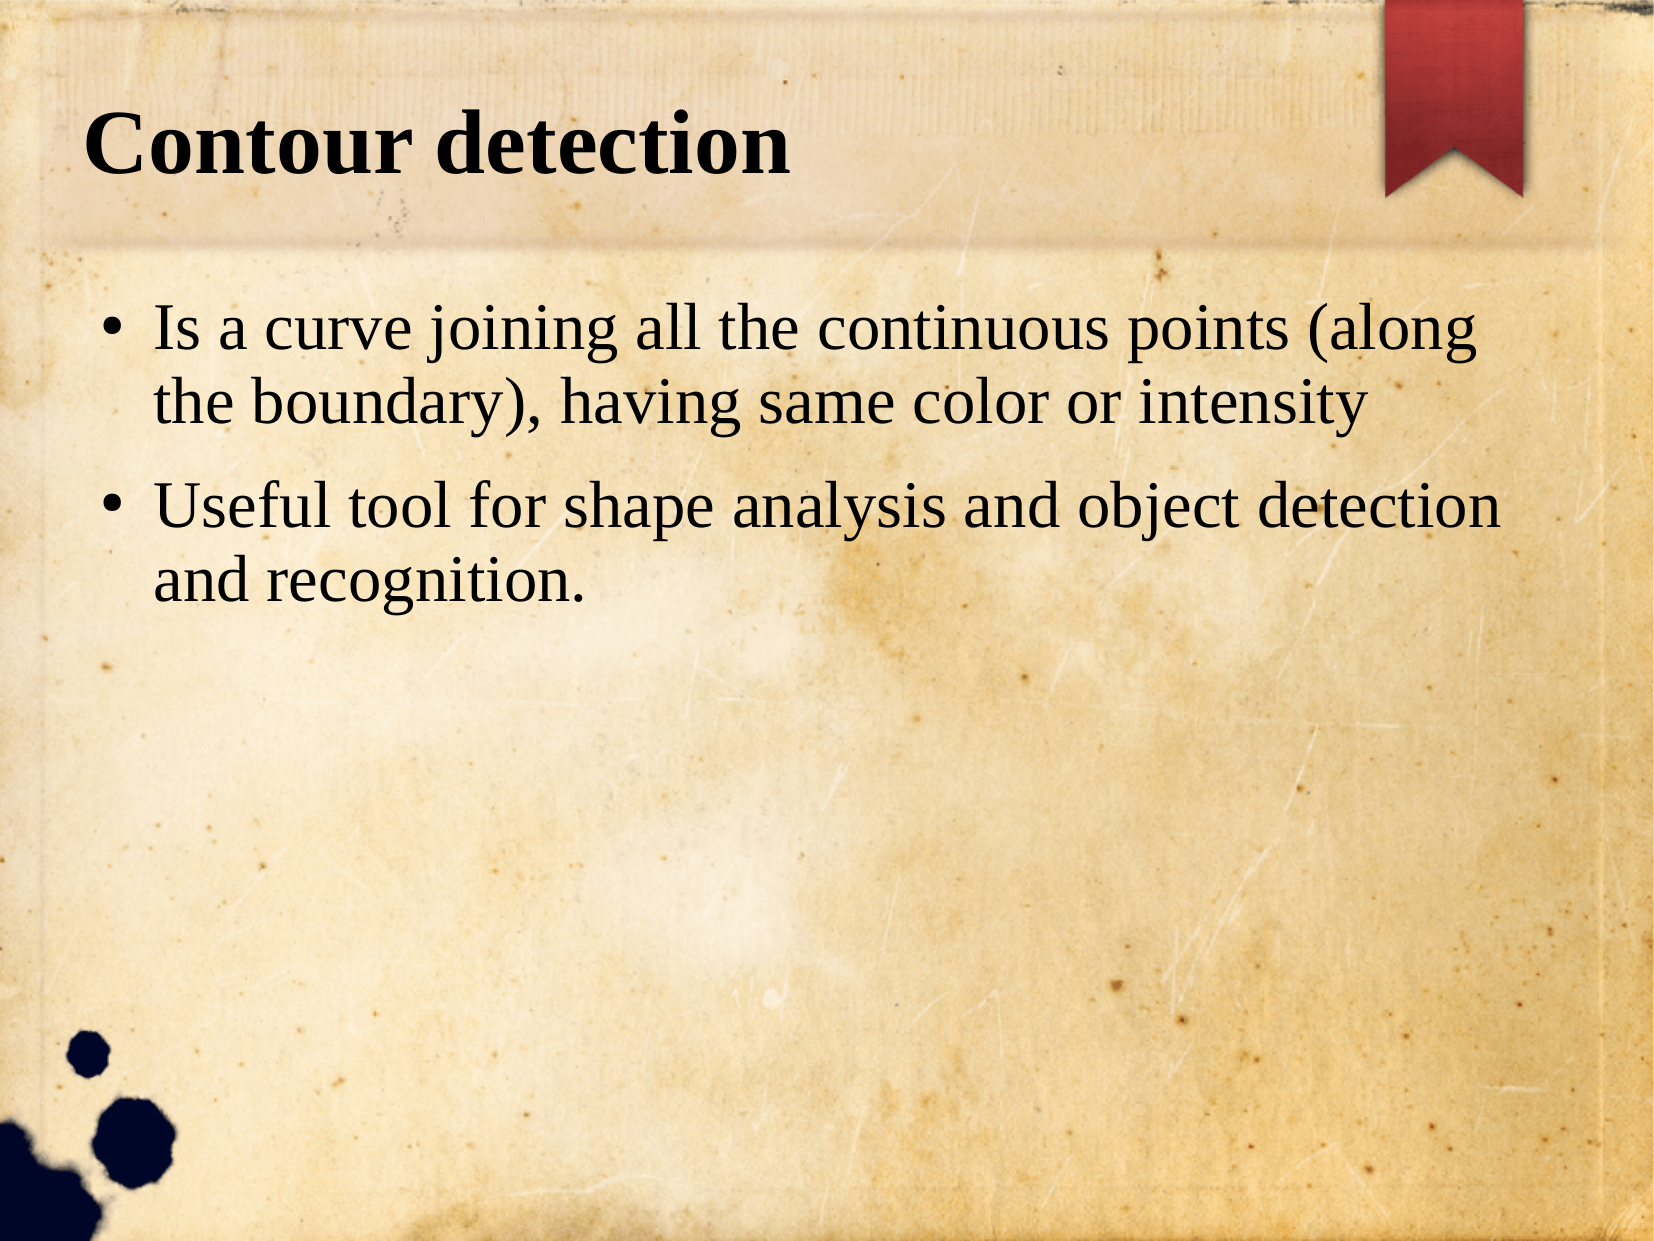

# Contour detection
Is a curve joining all the continuous points (along the boundary), having same color or intensity
Useful tool for shape analysis and object detection and recognition.